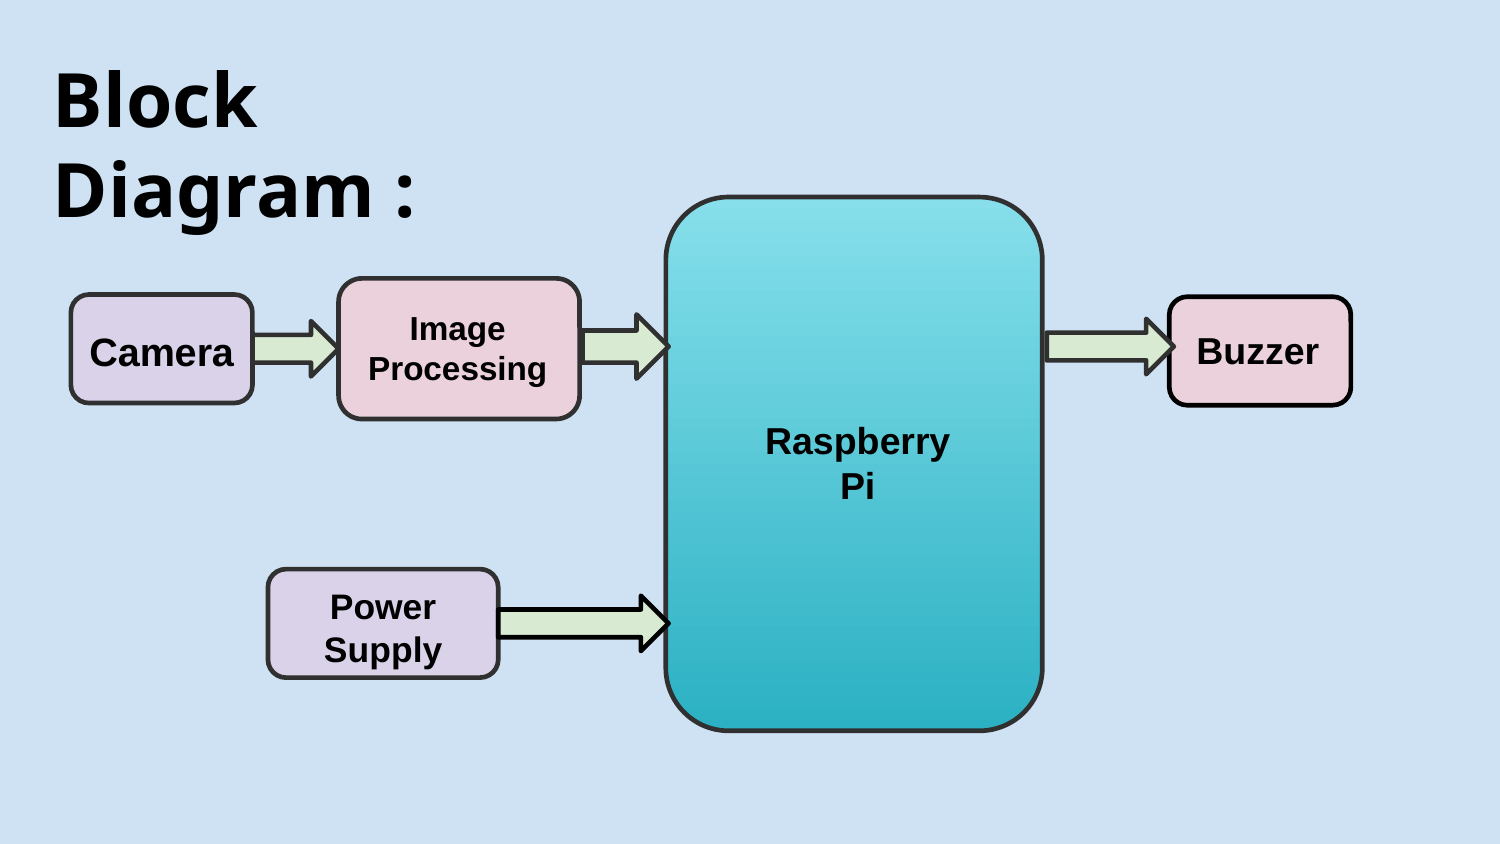

Block Diagram :
Image
Processing
Camera
Raspberry
Pi
Buzzer
Power Supply